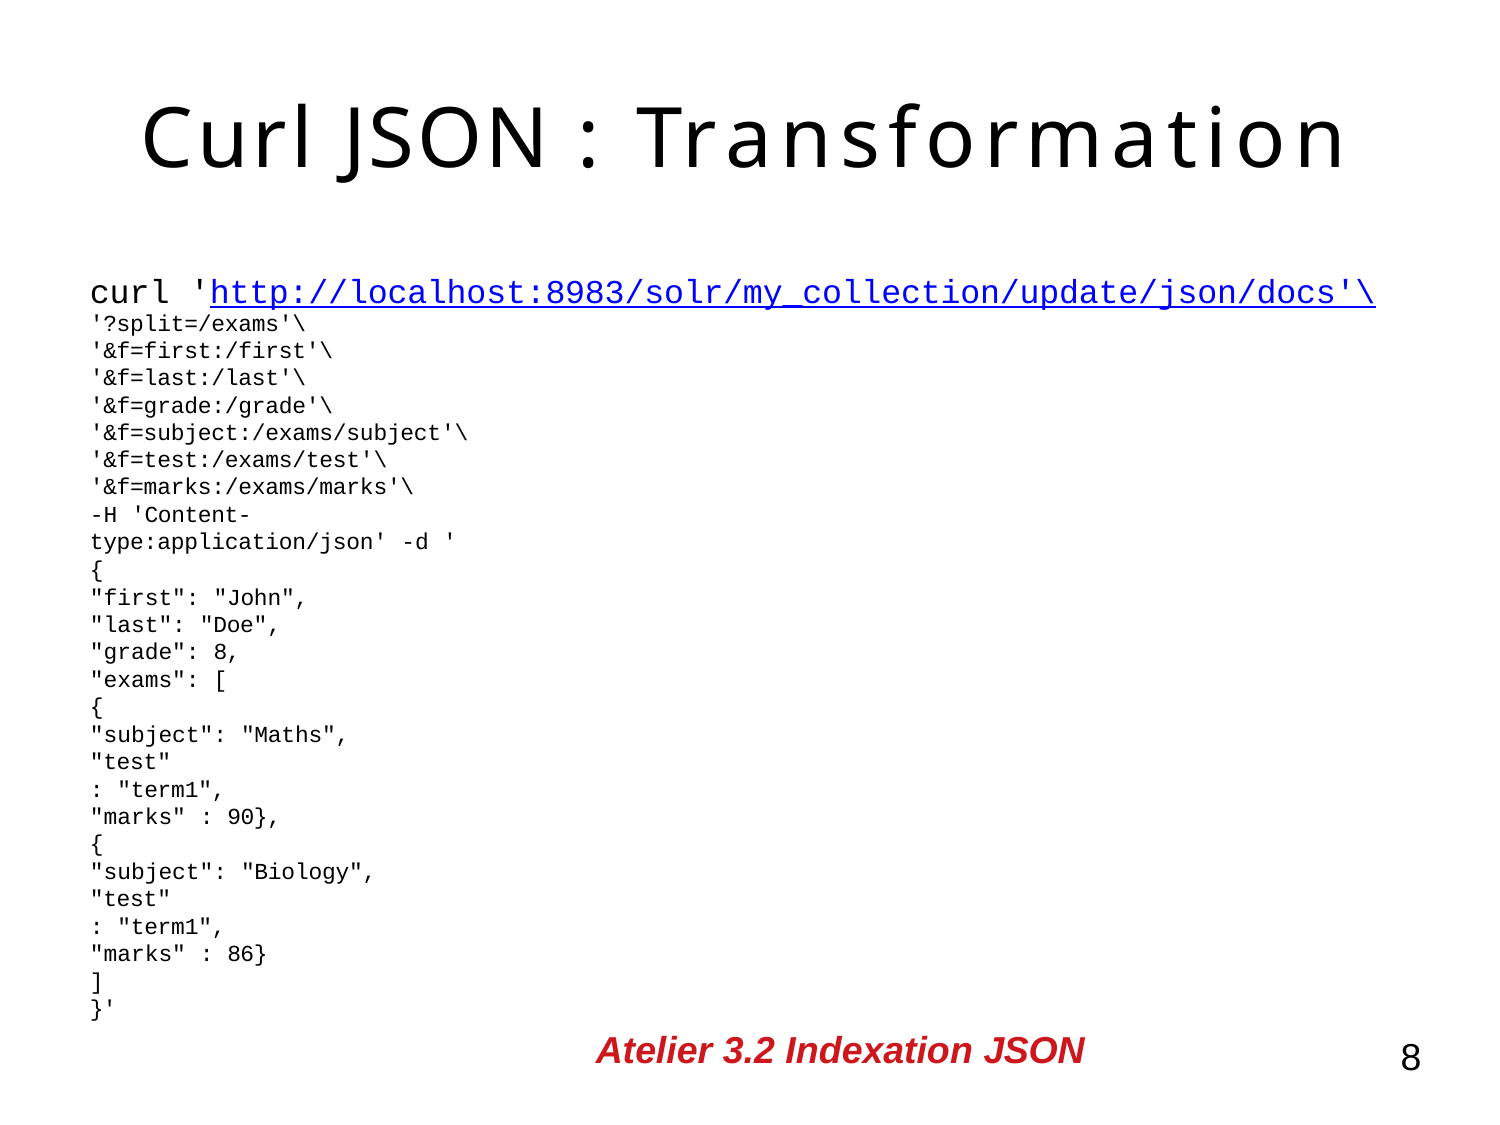

# Curl JSON : Transformation
curl 'http://localhost:8983/solr/my_collection/update/json/docs'\
'?split=/exams'\ '&f=first:/first'\ '&f=last:/last'\ '&f=grade:/grade'\ '&f=subject:/exams/subject'\ '&f=test:/exams/test'\ '&f=marks:/exams/marks'\
-H 'Content-type:application/json' -d '
{
"first": "John",
"last": "Doe", "grade": 8,
"exams": [
{
"subject": "Maths", "test"
: "term1",
"marks" : 90},
{
"subject": "Biology", "test"
: "term1",
"marks" : 86}
]
}'
8
Atelier 3.2 Indexation JSON